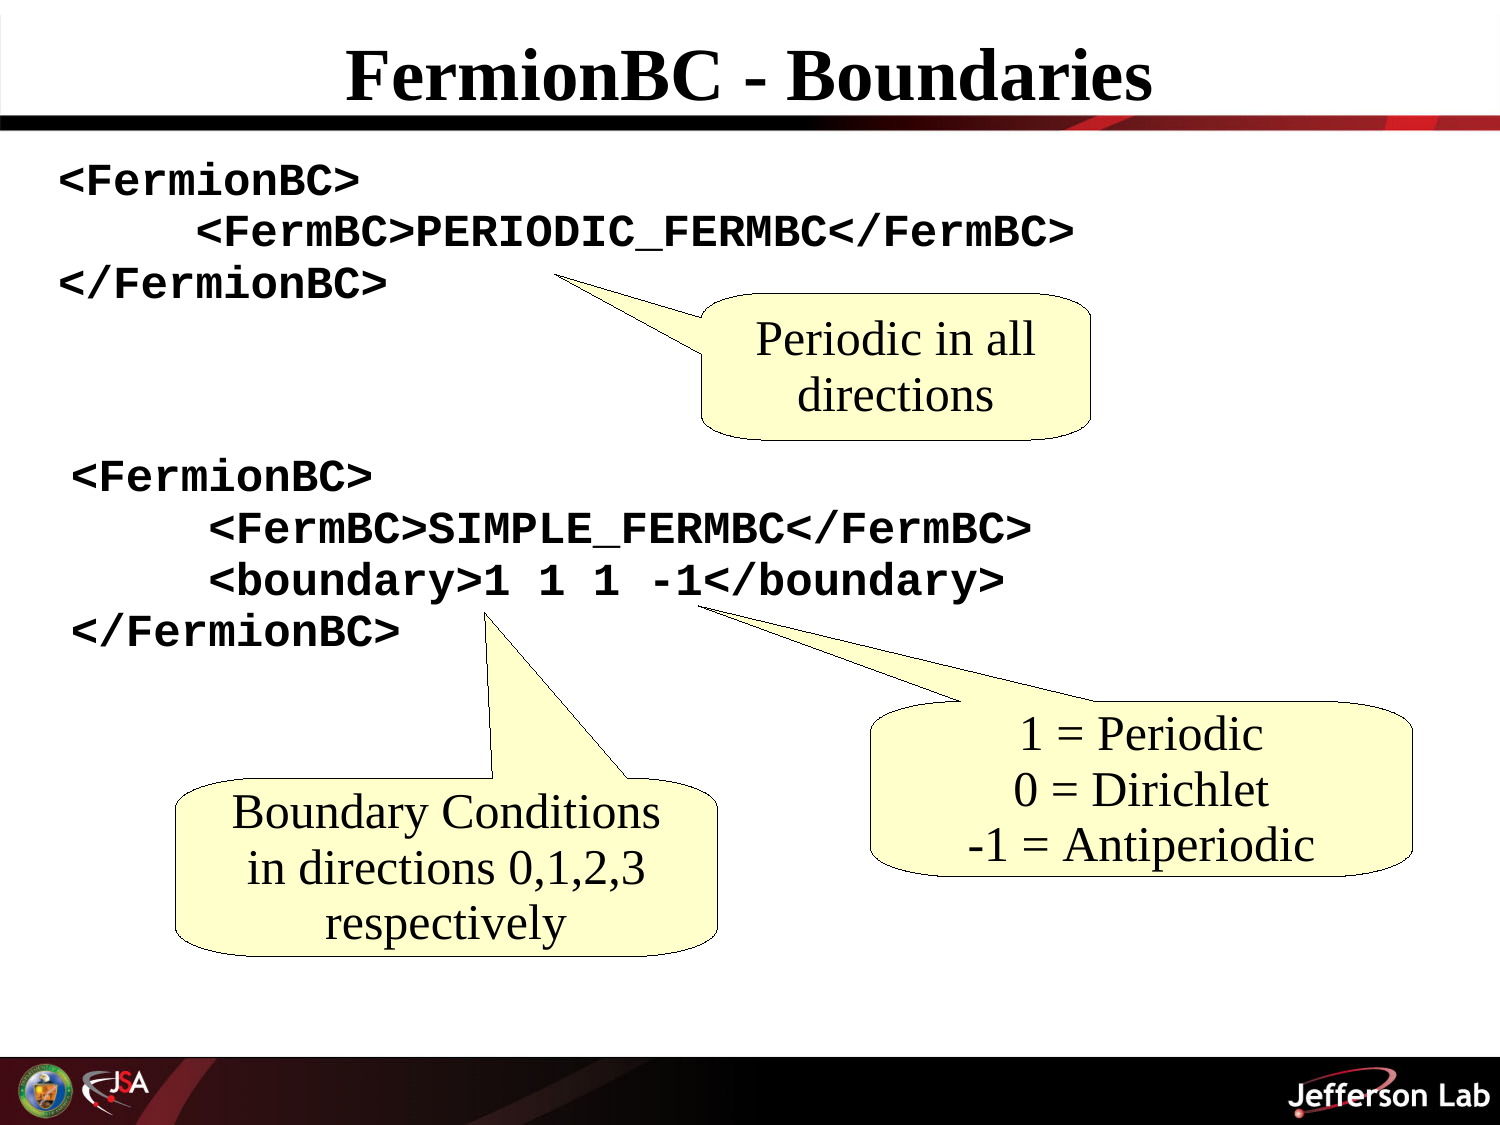

# FermionBC - Boundaries
<FermionBC>
 <FermBC>PERIODIC_FERMBC</FermBC>
</FermionBC>
Periodic in all directions
<FermionBC>
 <FermBC>SIMPLE_FERMBC</FermBC>
 <boundary>1 1 1 -1</boundary>
</FermionBC>
1 = Periodic
0 = Dirichlet
-1 = Antiperiodic
Boundary Conditions in directions 0,1,2,3
respectively